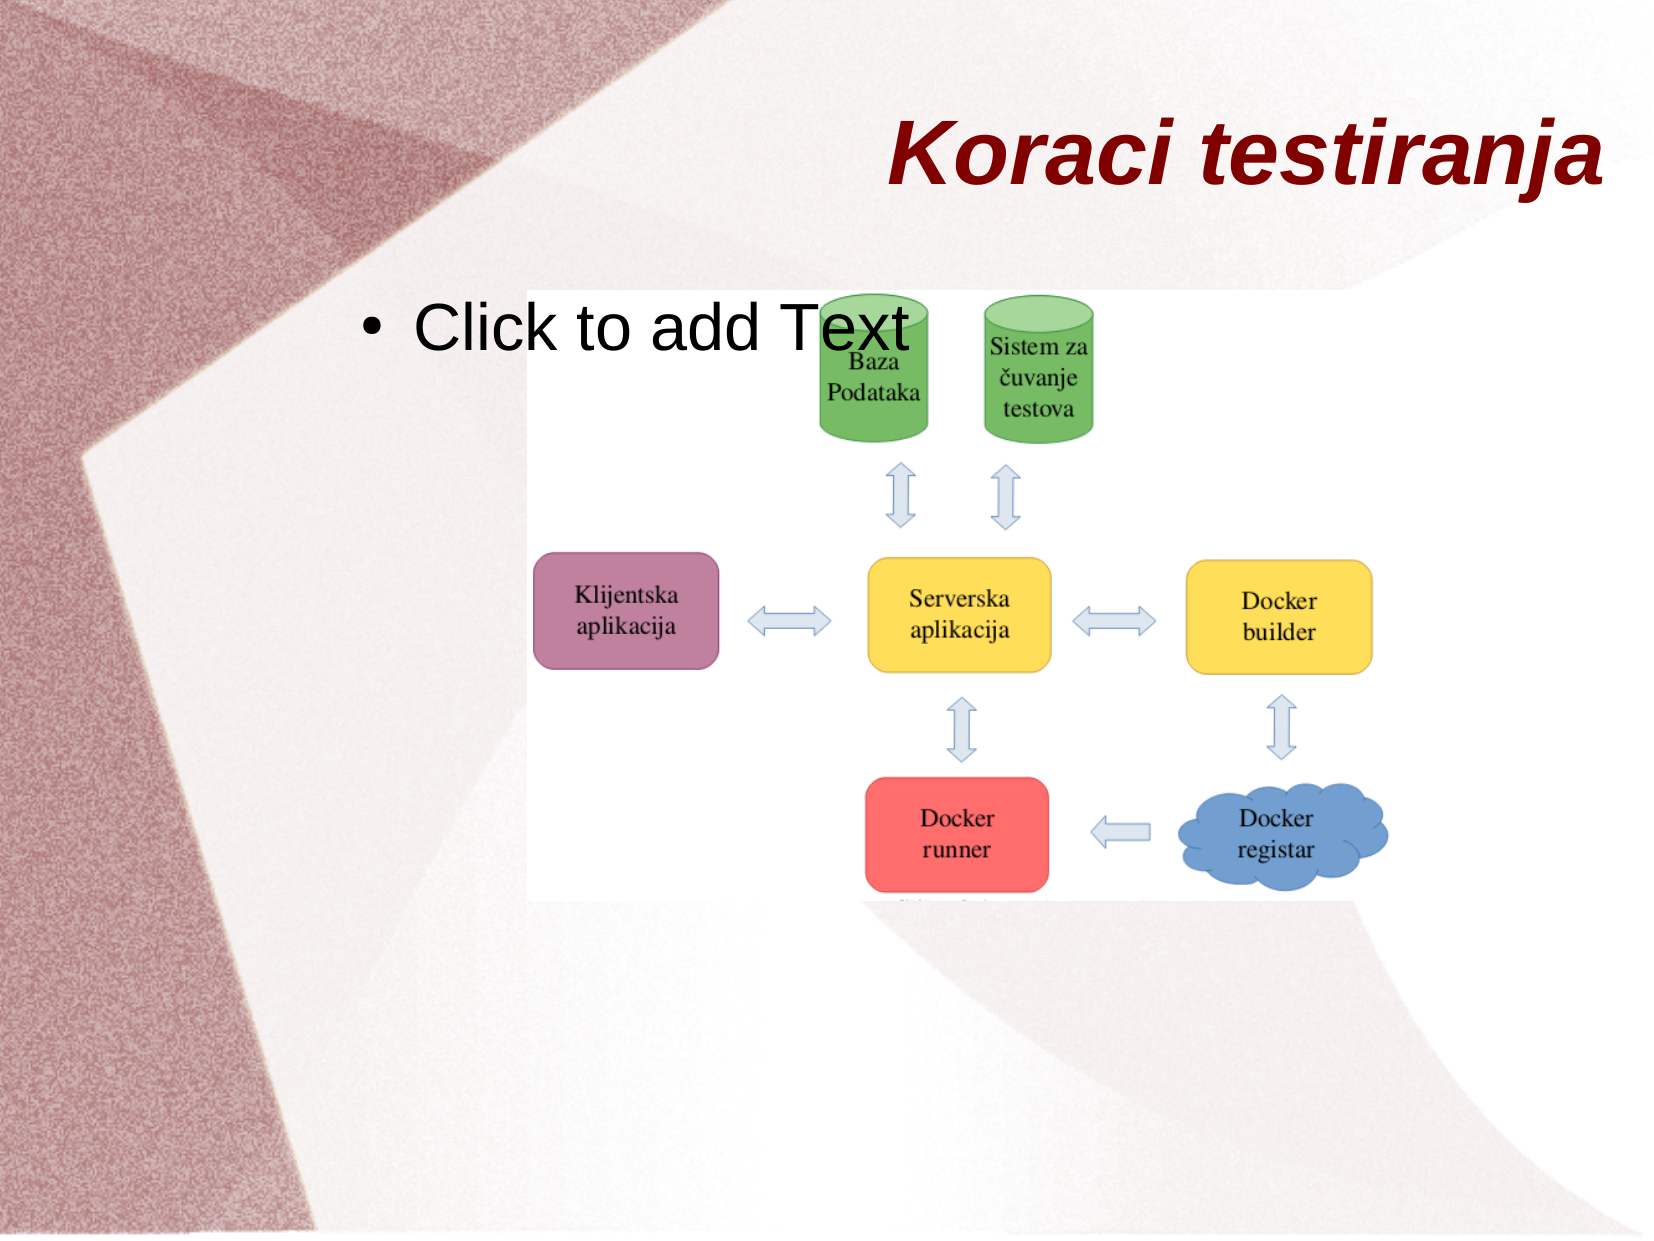

# Koraci testiranja
Click to add Text